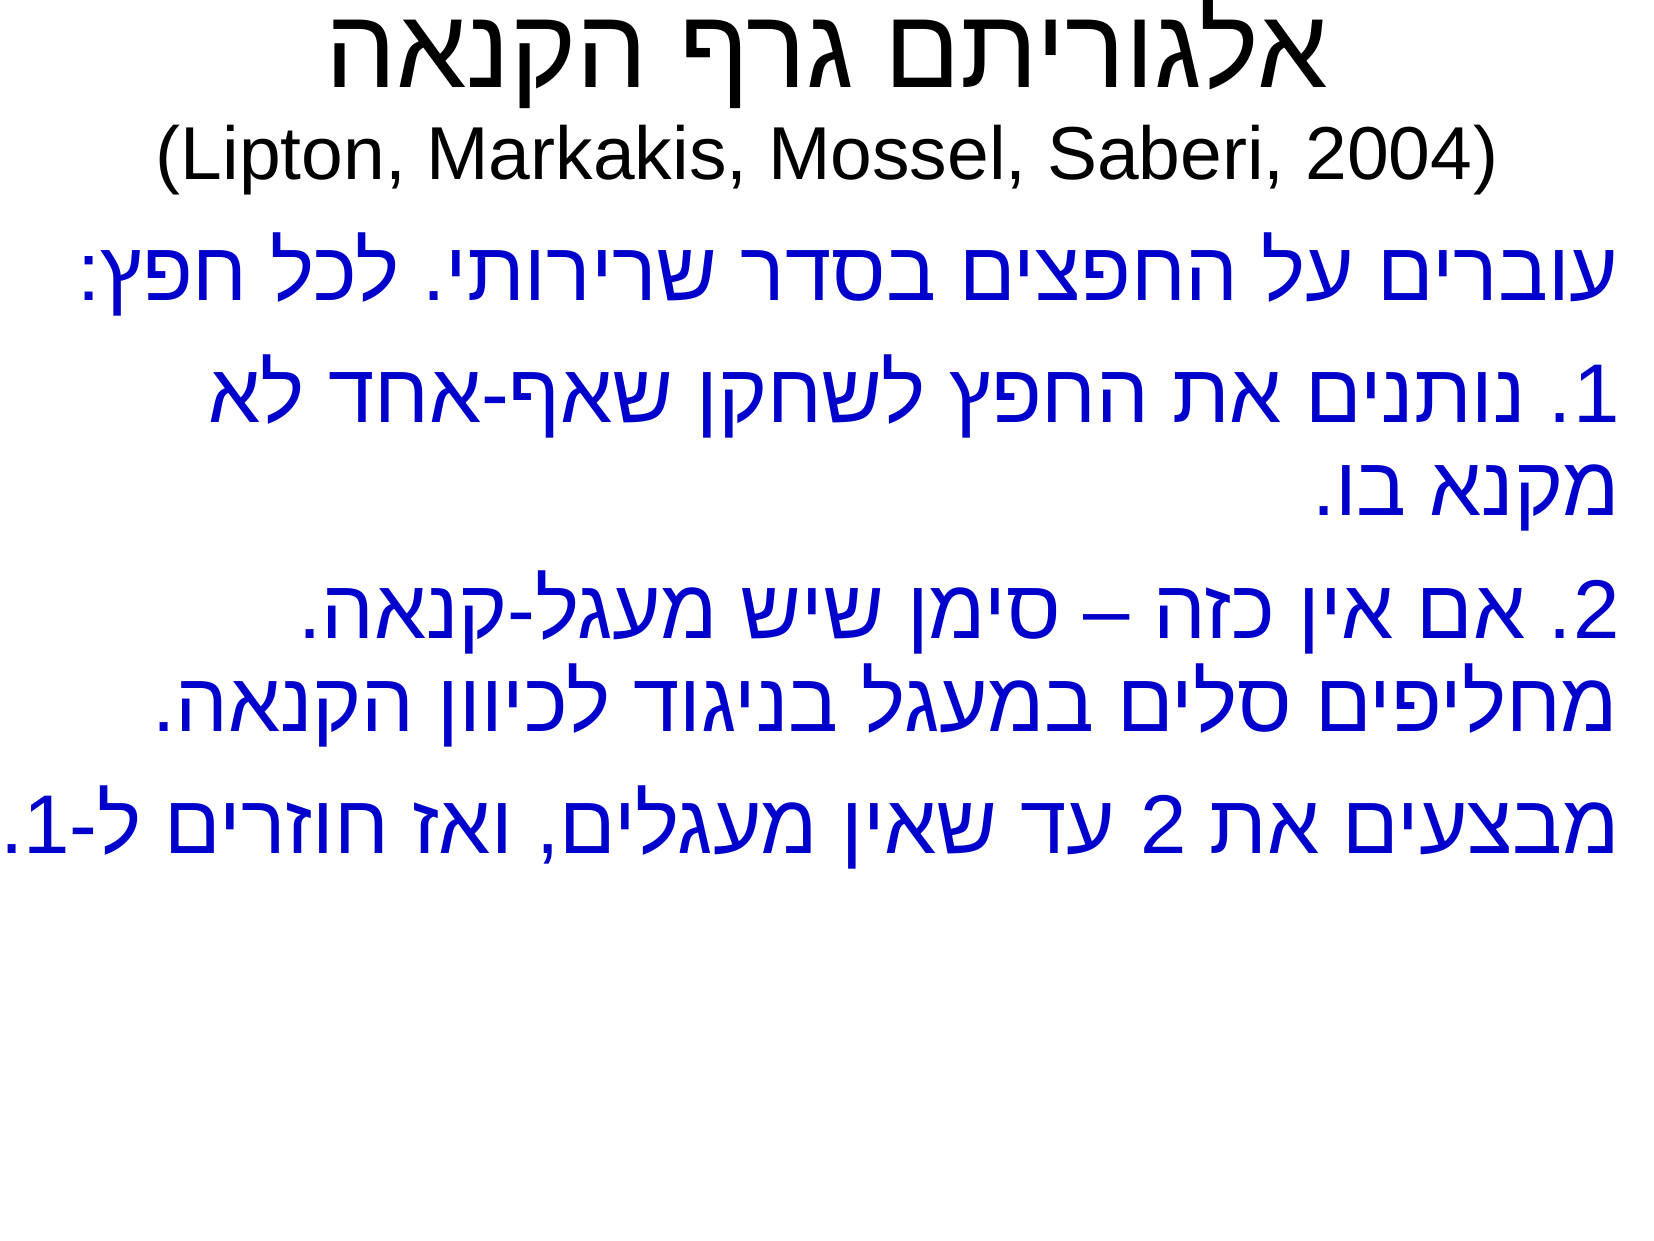

# אלגוריתם גרף הקנאה (Lipton, Markakis, Mossel, Saberi, 2004)
עוברים על החפצים בסדר שרירותי. לכל חפץ:
1. נותנים את החפץ לשחקן שאף-אחד לא מקנא בו.
2. אם אין כזה – סימן שיש מעגל-קנאה. מחליפים סלים במעגל בניגוד לכיוון הקנאה.
מבצעים את 2 עד שאין מעגלים, ואז חוזרים ל-1.